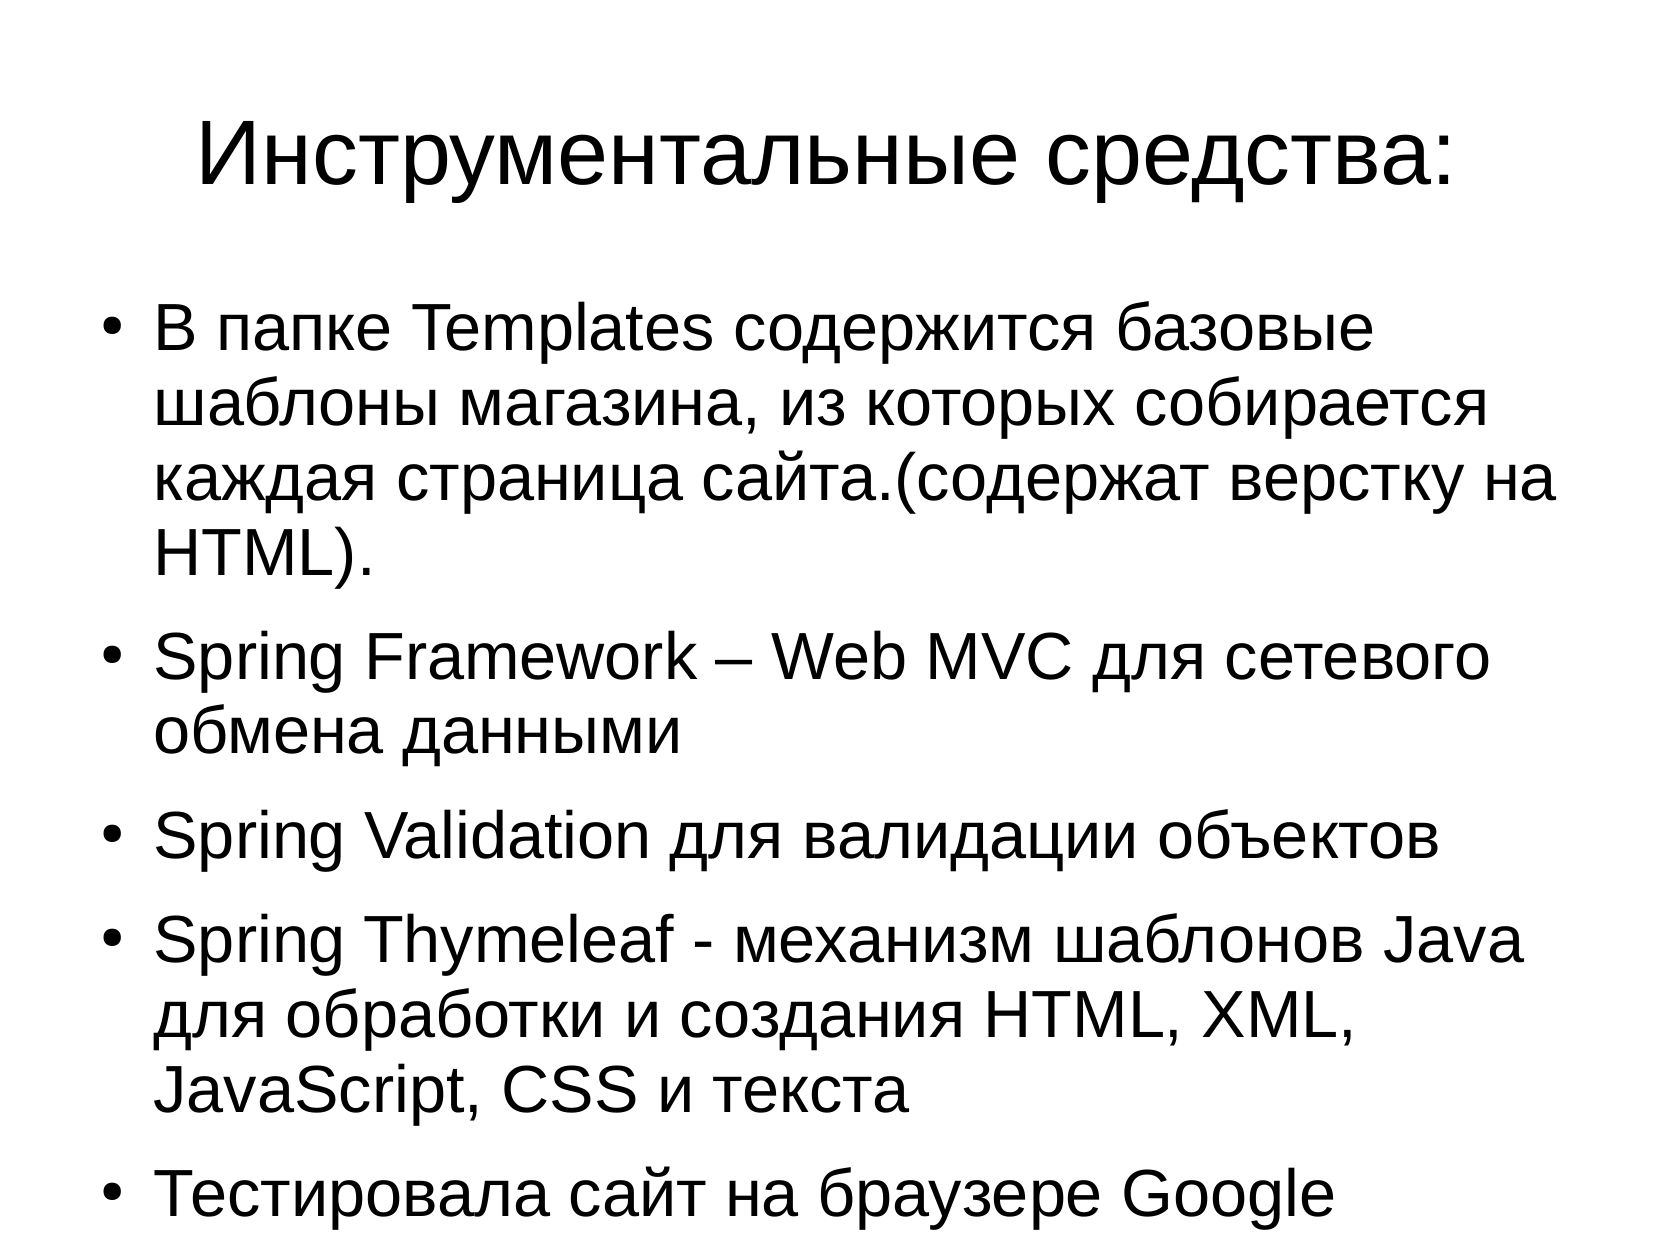

Инструментальные средства:
# В папке Templates содержится базовые шаблоны магазина, из которых собирается каждая страница сайта.(содержат верстку на HTML).
Spring Framework – Web MVC для сетевого обмена данными
Spring Validation для валидации объектов
Spring Thymeleaf - механизм шаблонов Java для обработки и создания HTML, XML, JavaScript, CSS и текста
Тестировала сайт на браузере Google